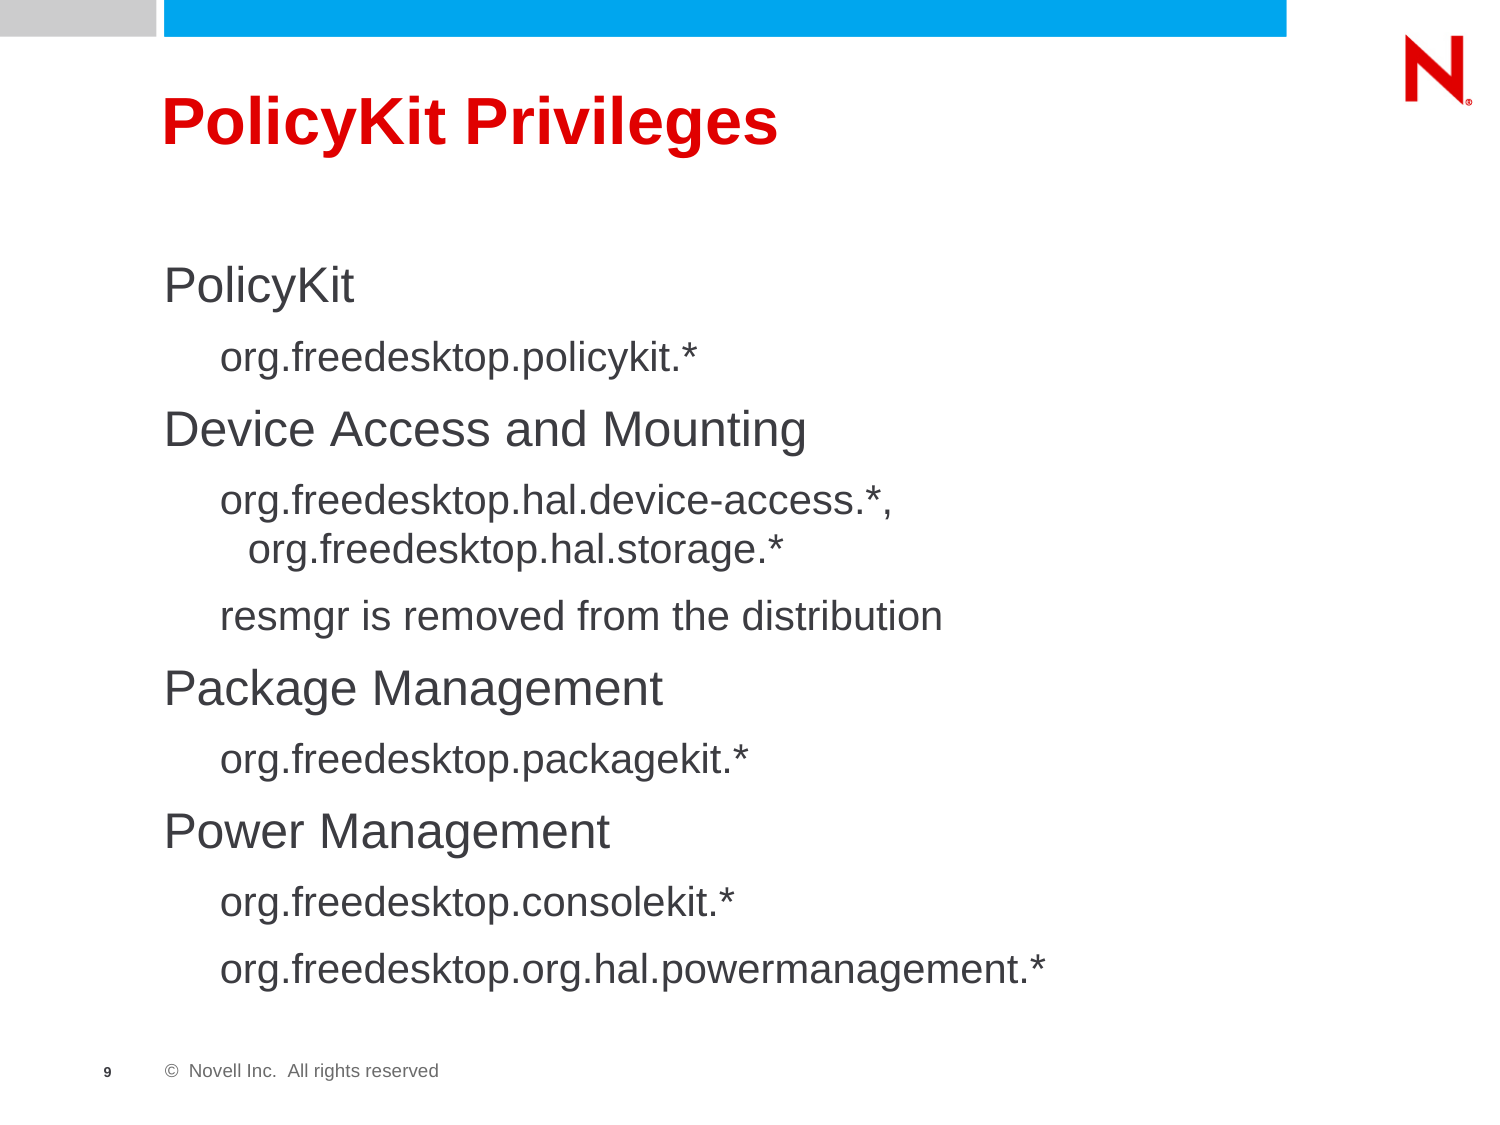

# PolicyKit Privileges
PolicyKit
org.freedesktop.policykit.*
Device Access and Mounting
org.freedesktop.hal.device-access.*, org.freedesktop.hal.storage.*
resmgr is removed from the distribution
Package Management
org.freedesktop.packagekit.*
Power Management
org.freedesktop.consolekit.*
org.freedesktop.org.hal.powermanagement.*